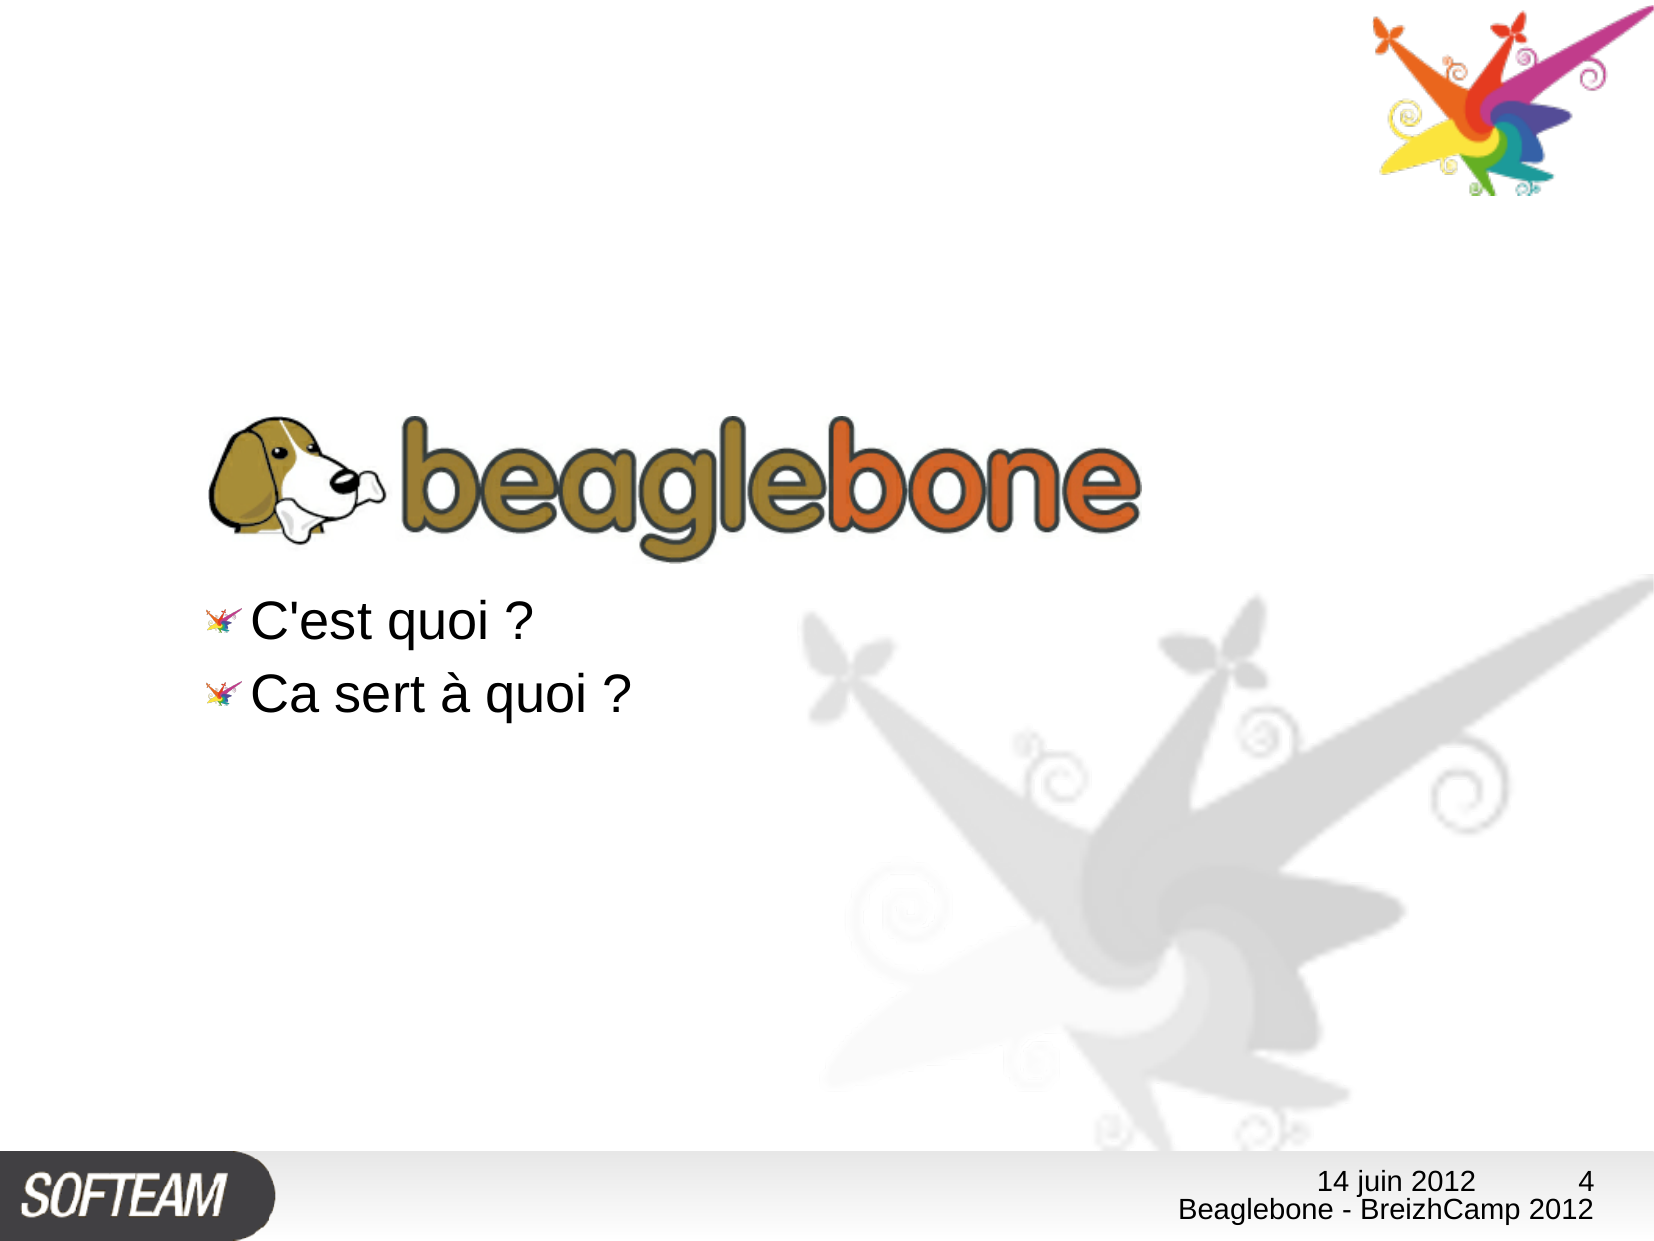

#
C'est quoi ?
Ca sert à quoi ?
14 juin 2012
4
Beaglebone - BreizhCamp 2012